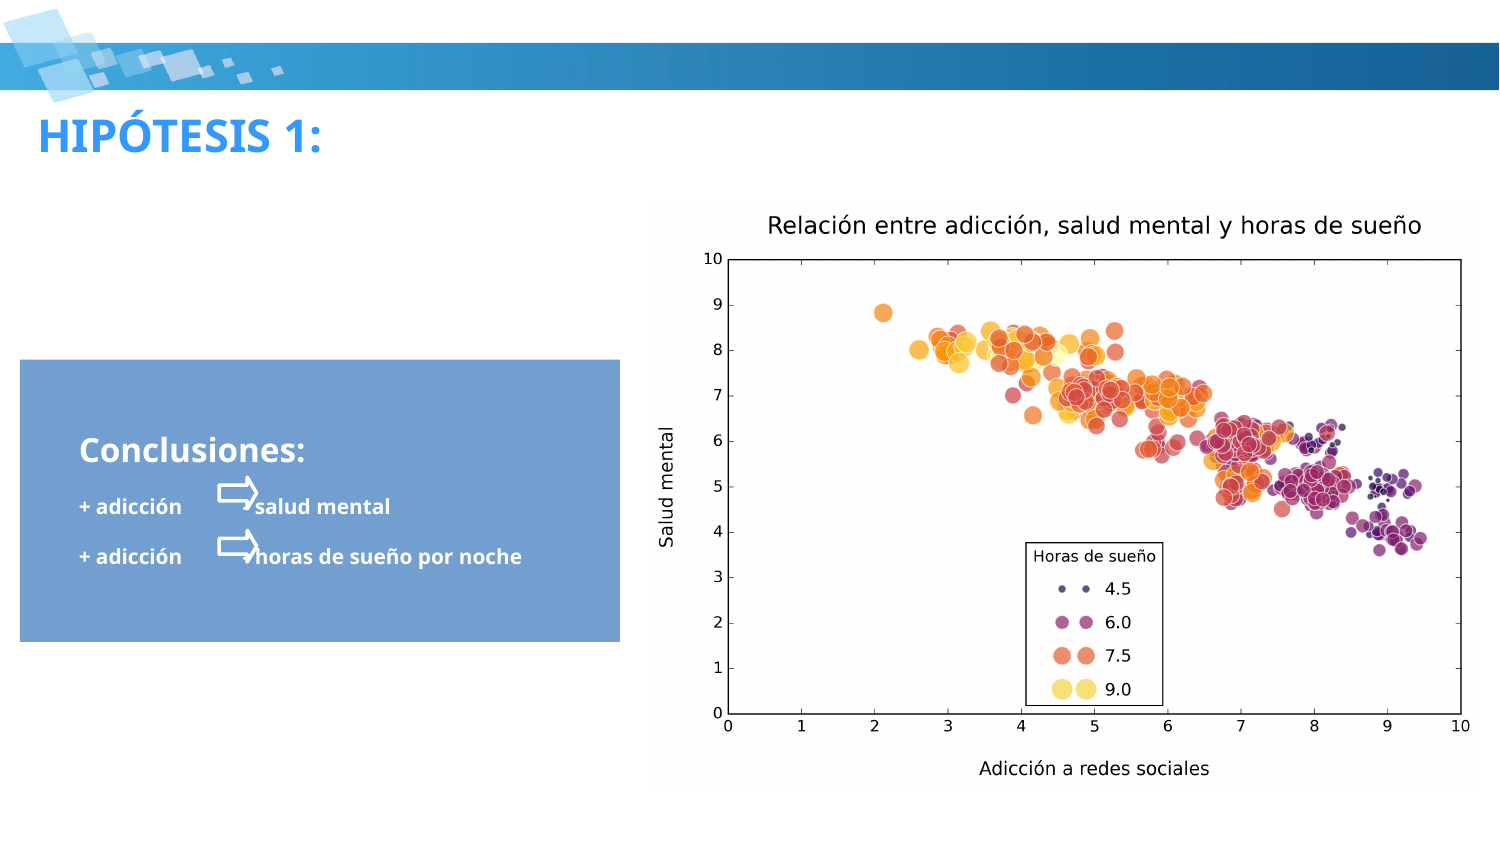

HIPÓTESIS 1:
# Conclusiones:
+ adicción - salud mental
+ adicción - horas de sueño por noche